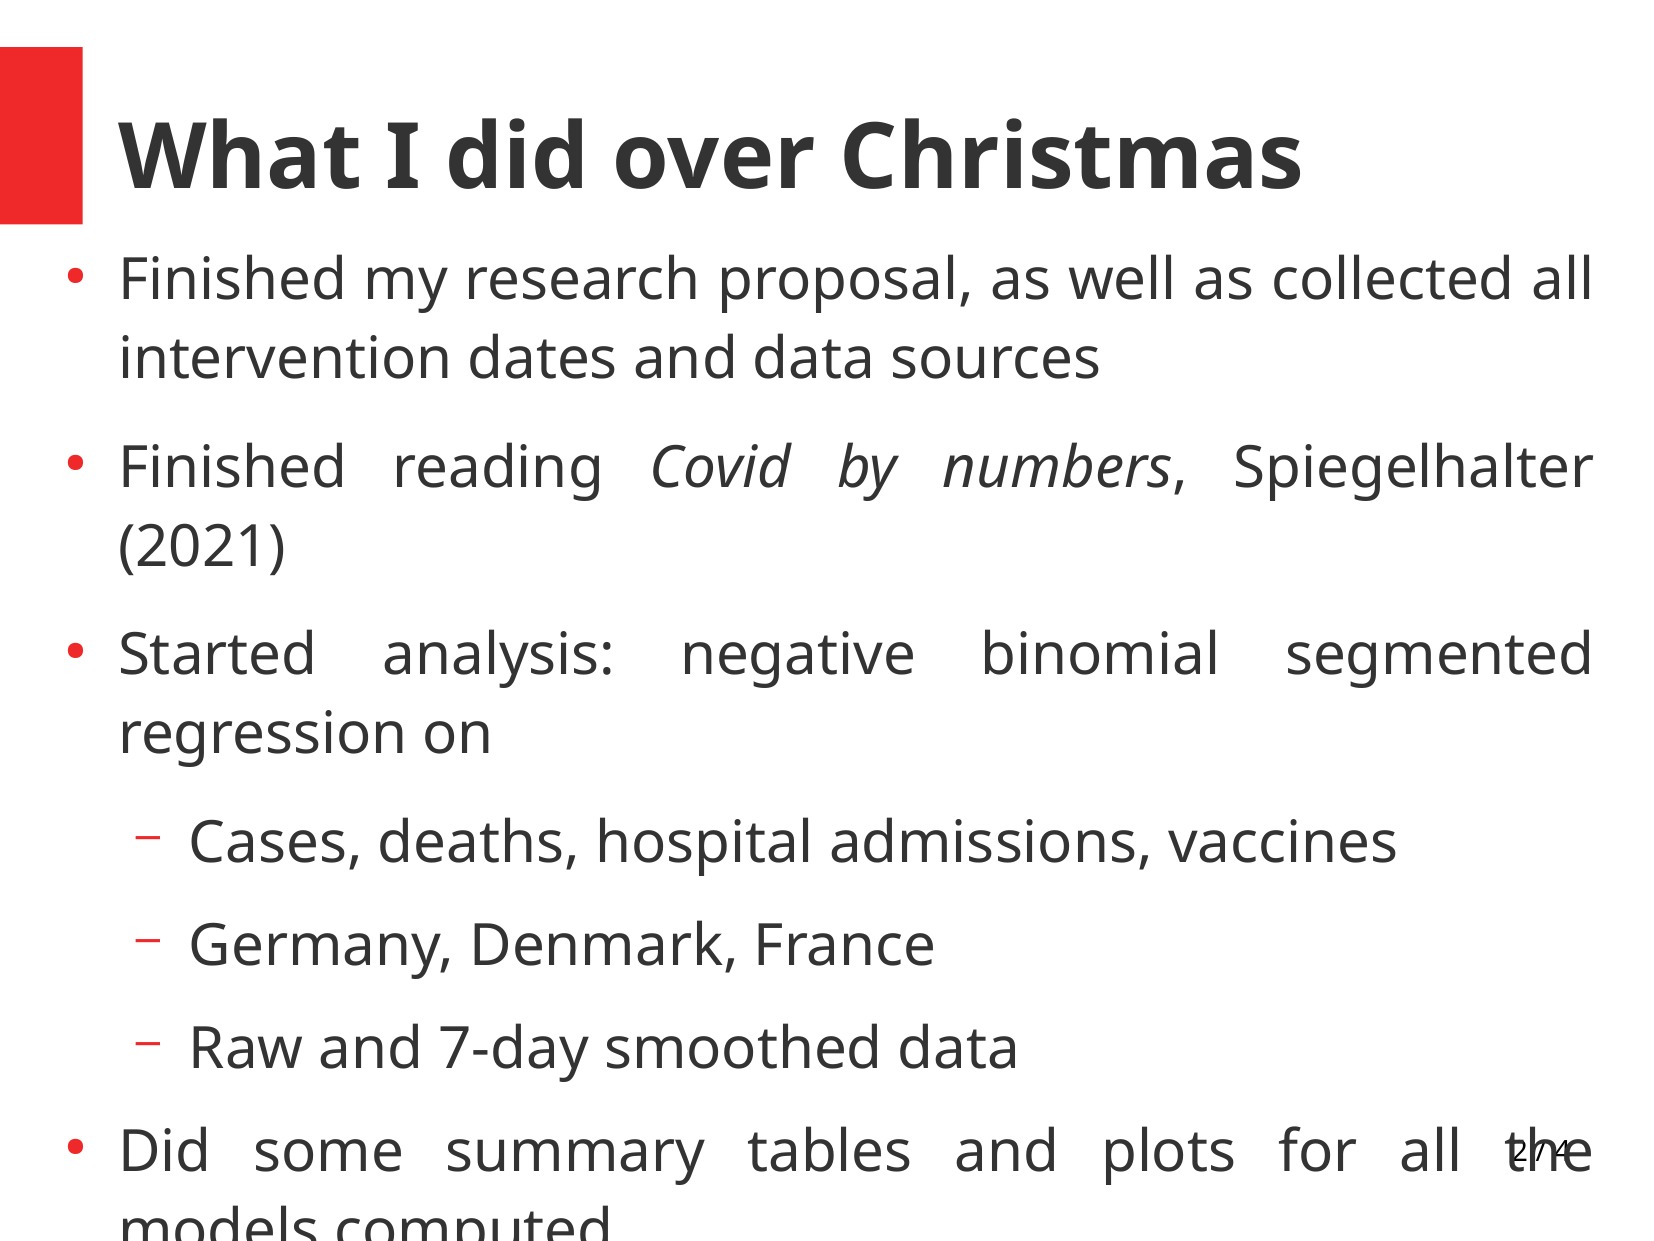

# What I did over Christmas
Finished my research proposal, as well as collected all intervention dates and data sources
Finished reading Covid by numbers, Spiegelhalter (2021)
Started analysis: negative binomial segmented regression on
Cases, deaths, hospital admissions, vaccines
Germany, Denmark, France
Raw and 7-day smoothed data
Did some summary tables and plots for all the models computed
2